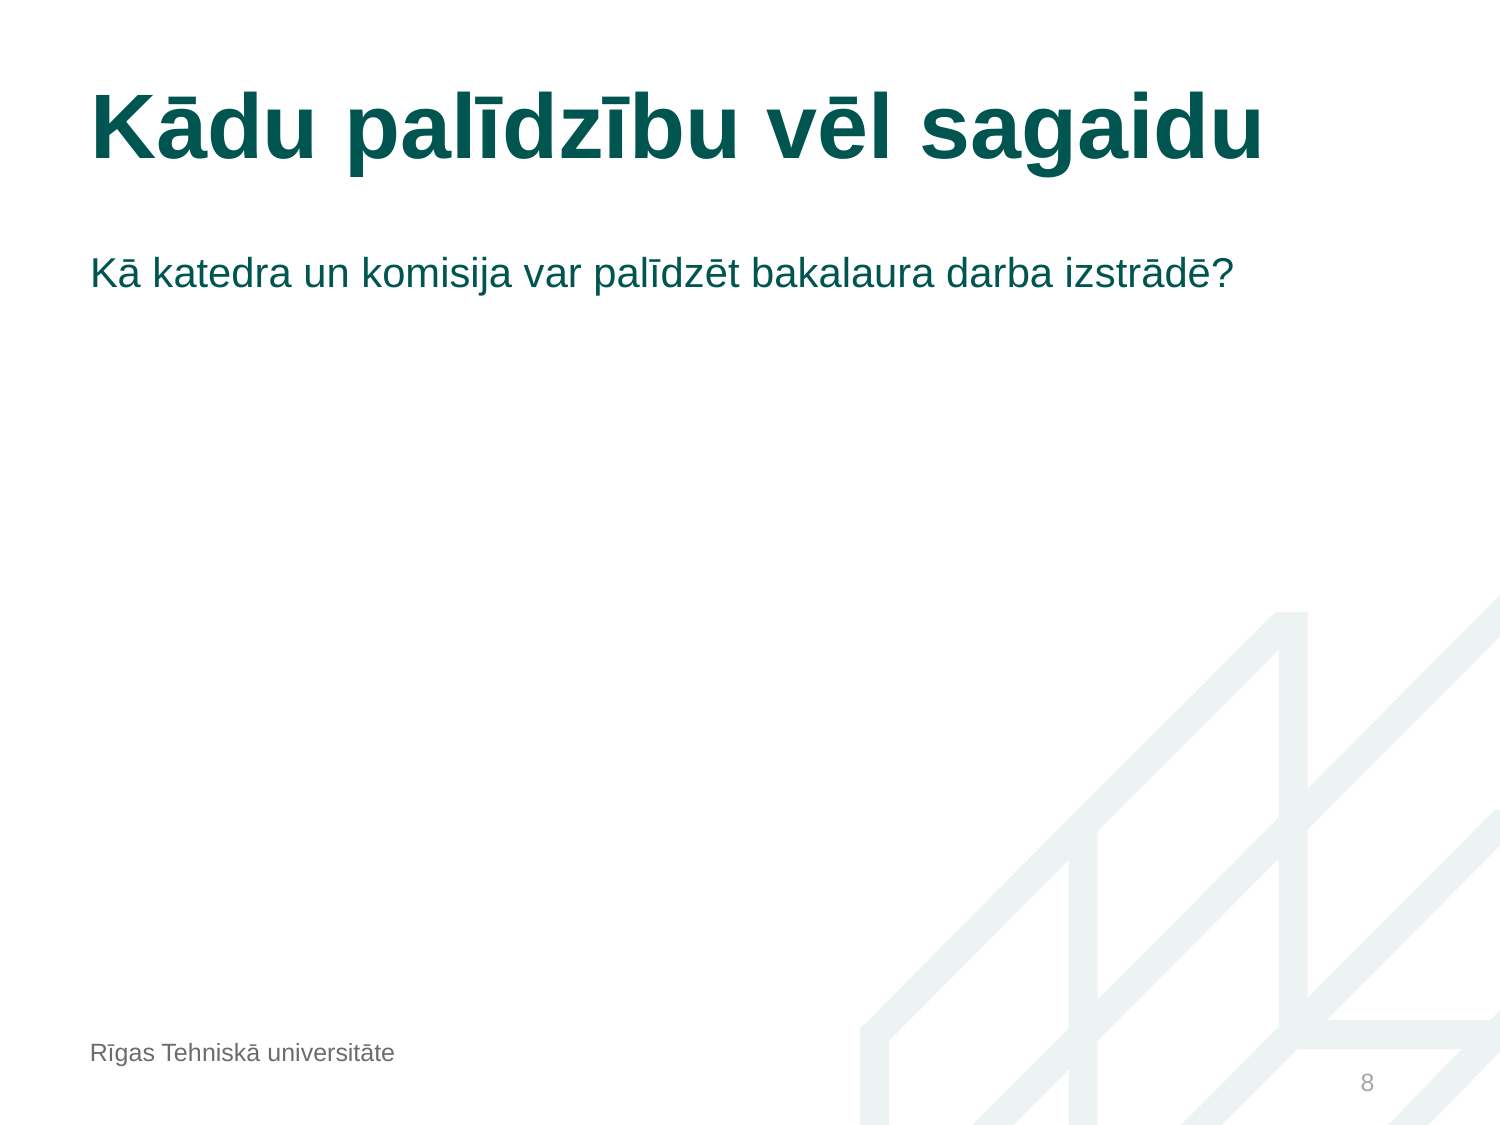

Kādu palīdzību vēl sagaidu
# Kā katedra un komisija var palīdzēt bakalaura darba izstrādē?
Rīgas Tehniskā universitāte